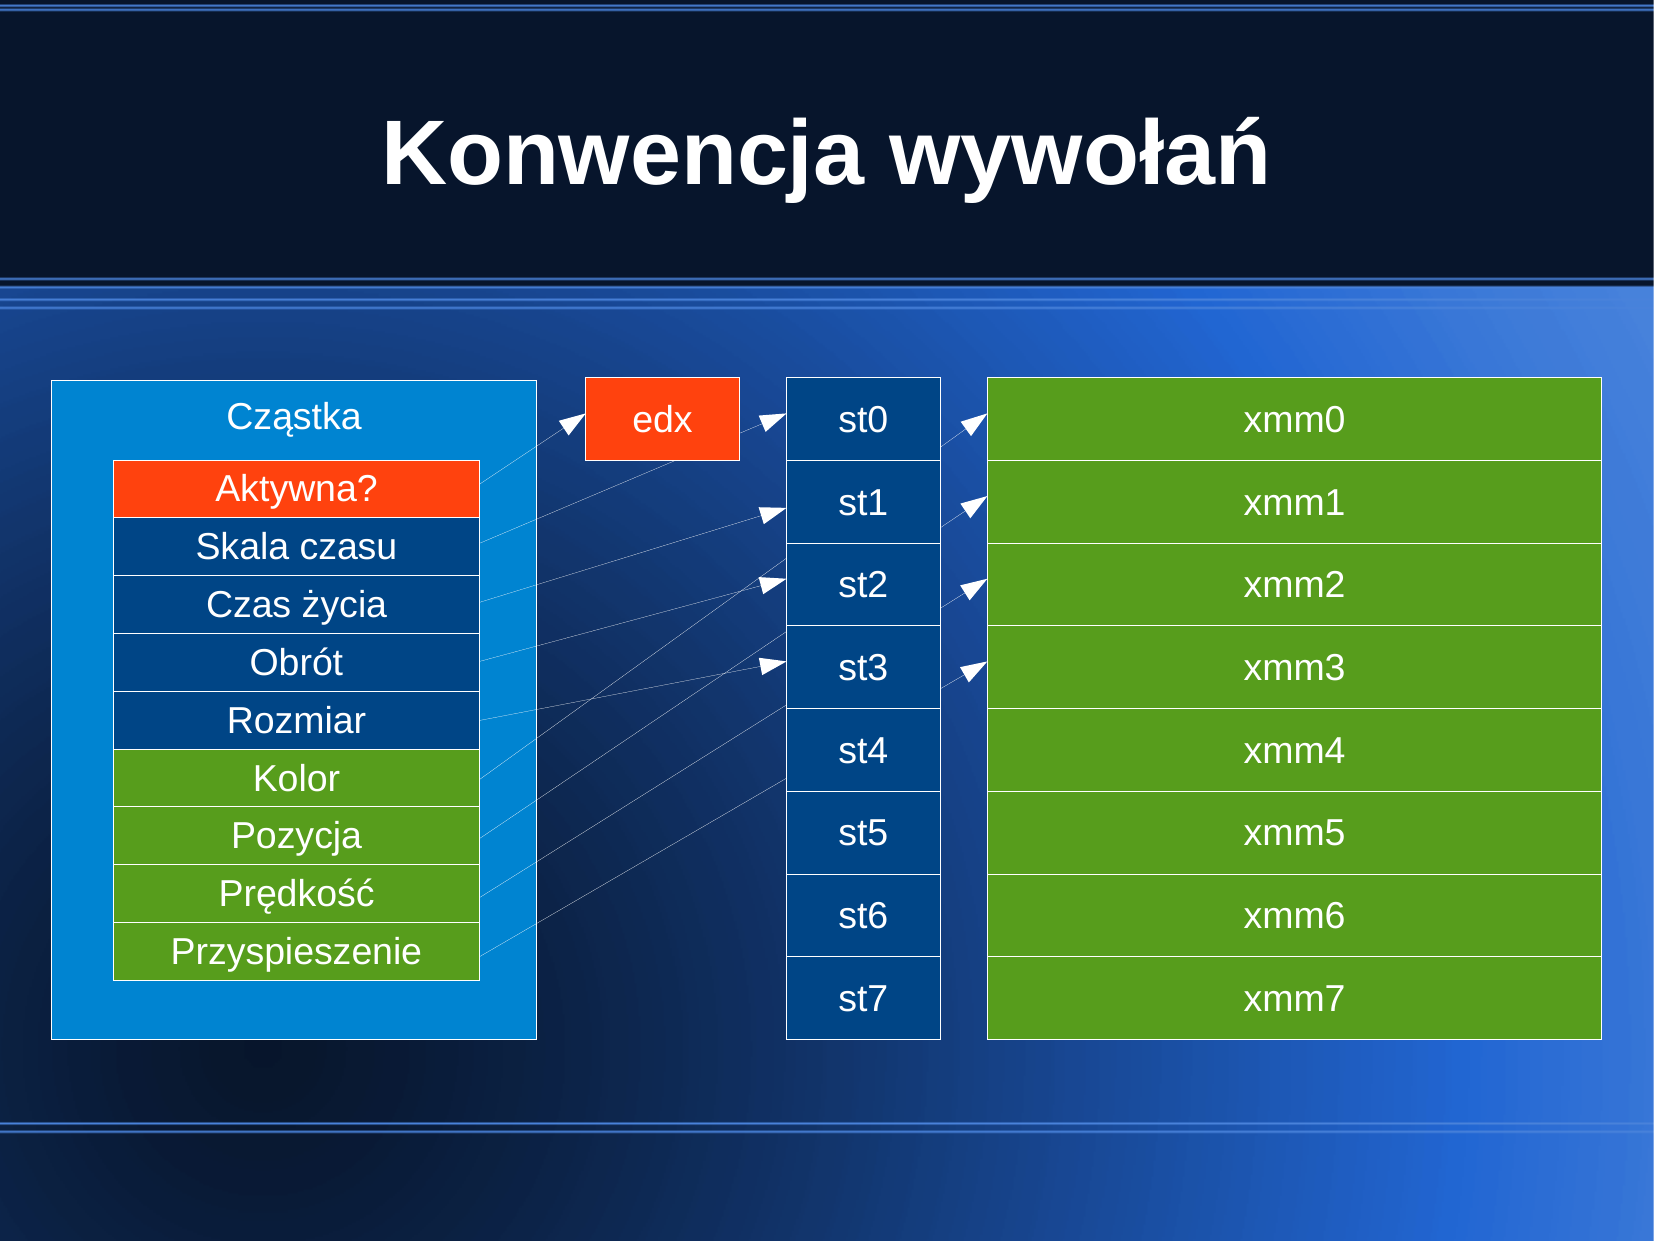

# Konwencja wywołań
edx
st0
xmm0
Cząstka
Aktywna?
Skala czasu
Czas życia
Obrót
Rozmiar
Kolor
Pozycja
Prędkość
Przyspieszenie
st1
xmm1
st2
xmm2
st3
xmm3
st4
xmm4
st5
xmm5
st6
xmm6
st7
xmm7